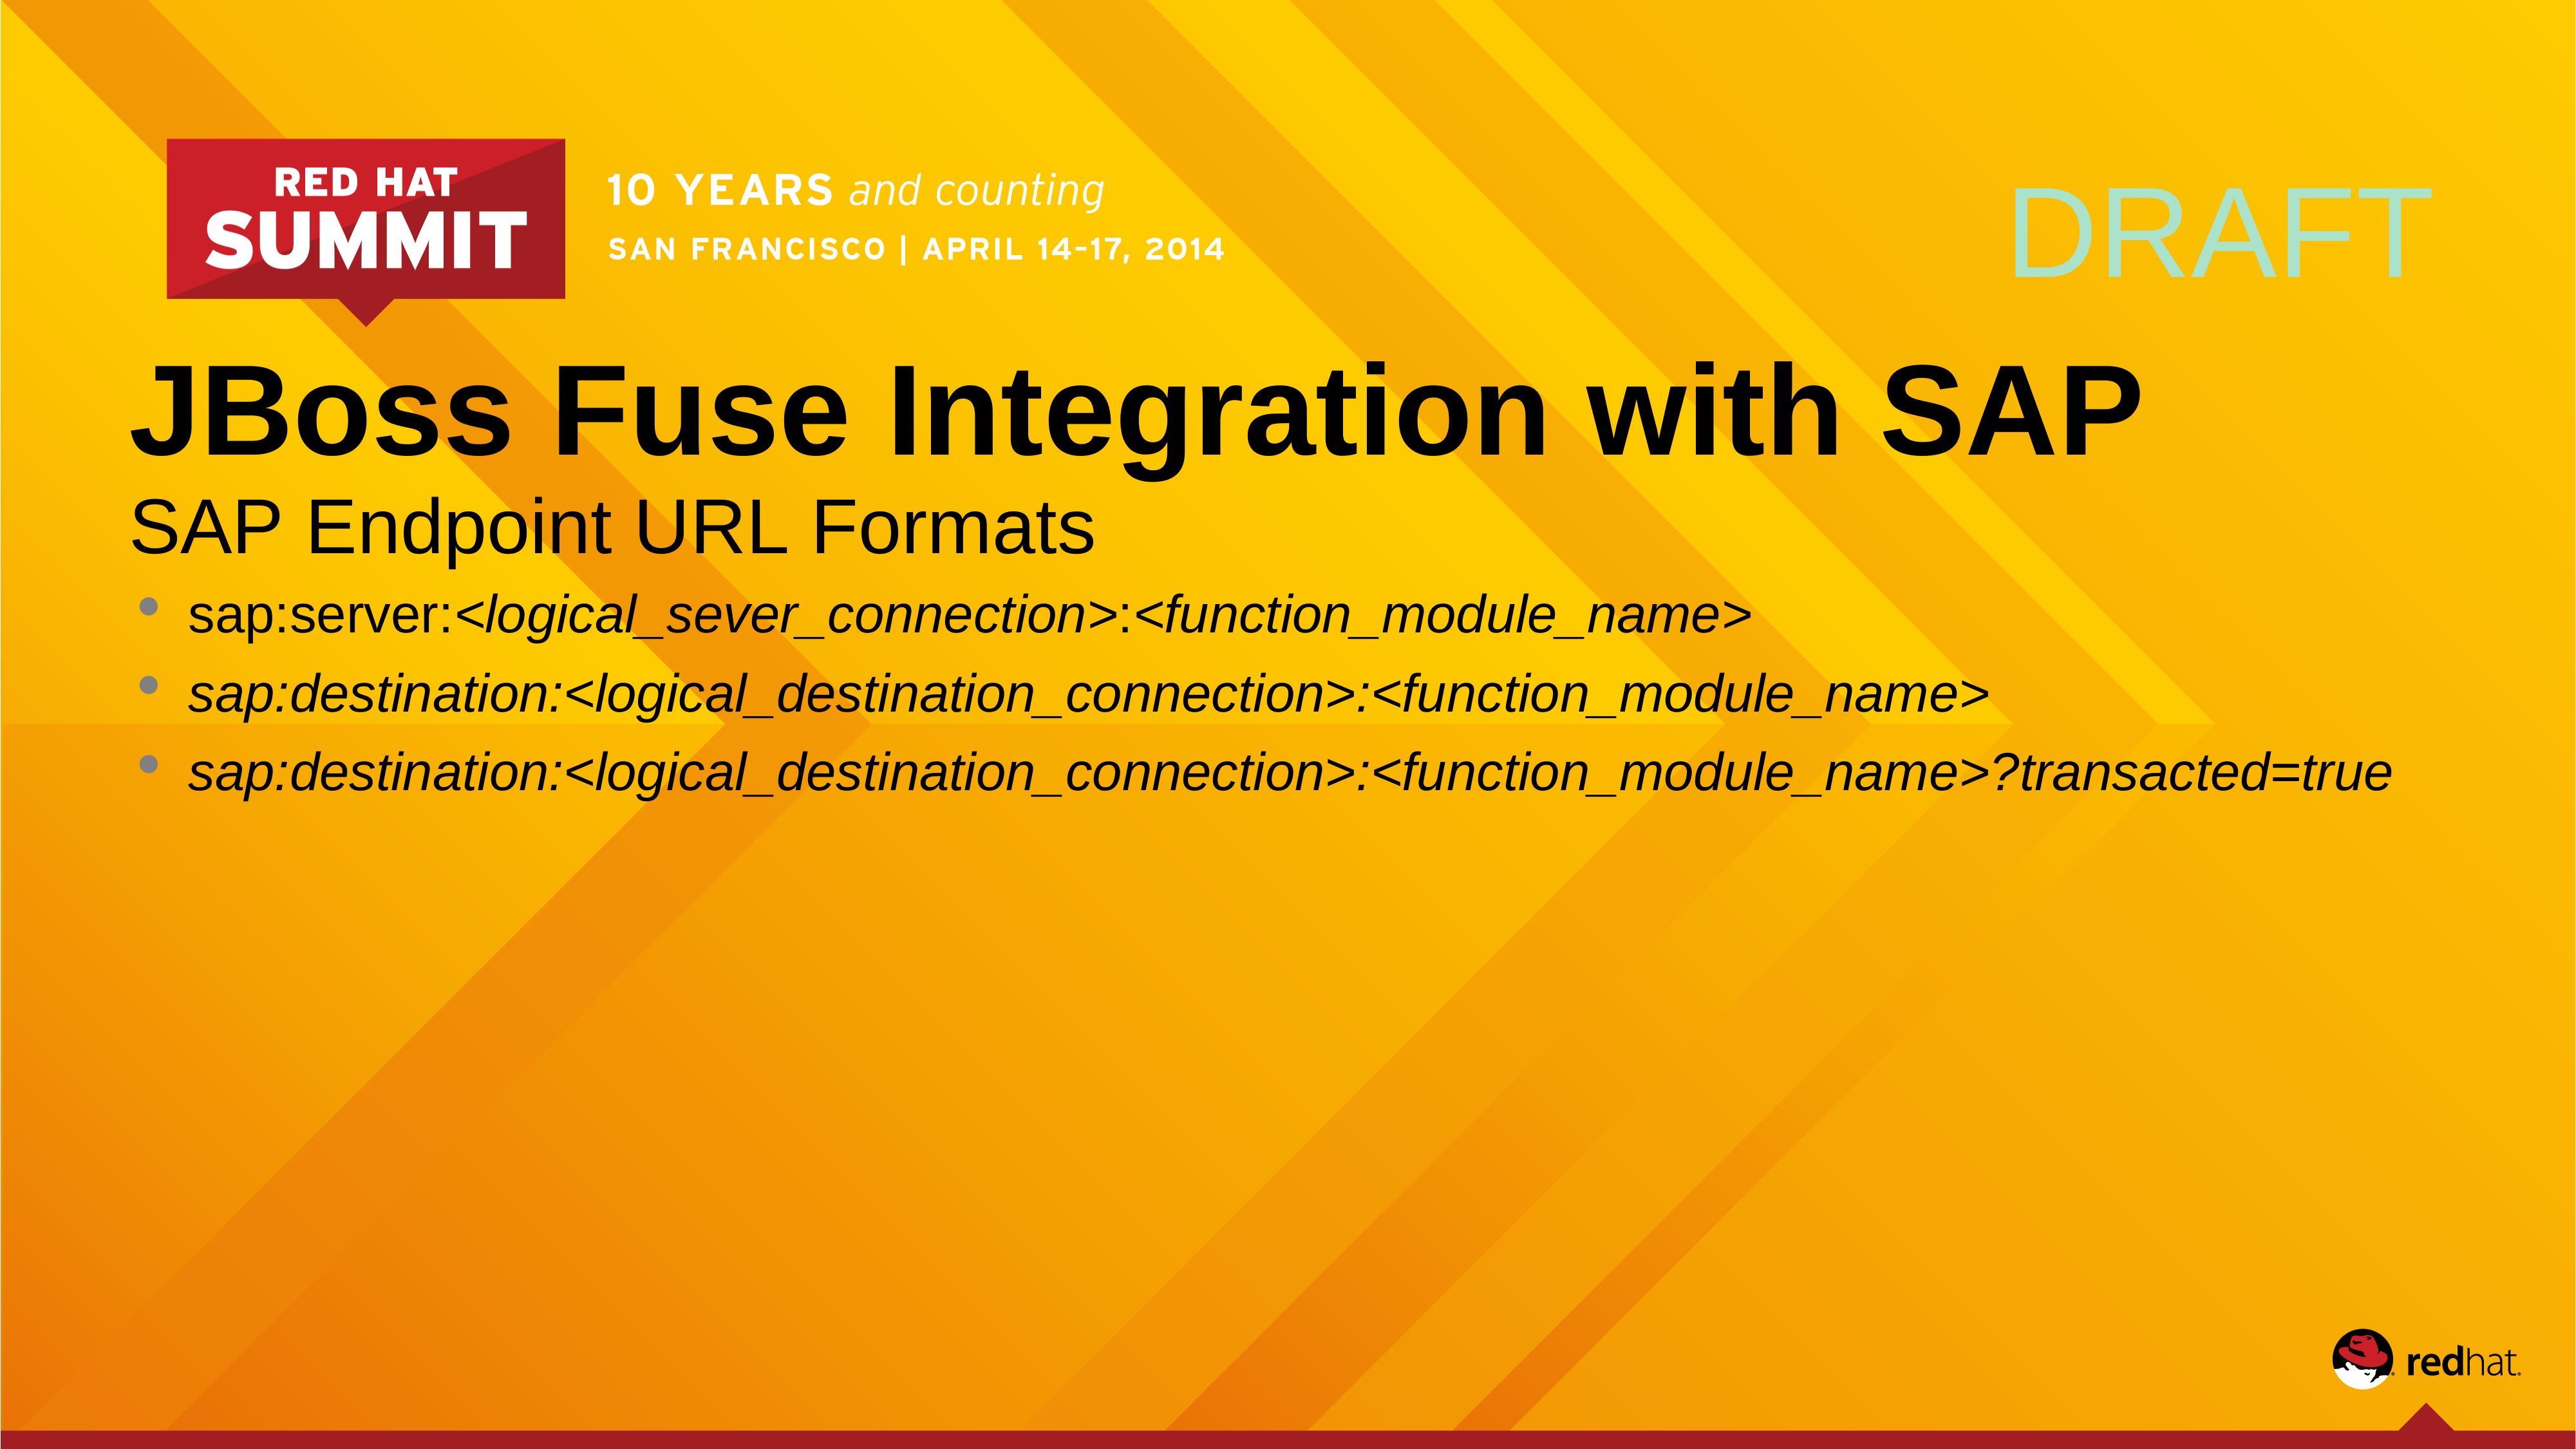

JBoss Fuse Integration with SAP
SAP Endpoint URL Formats
# sap:server:<logical_sever_connection>:<function_module_name>
sap:destination:<logical_destination_connection>:<function_module_name>
sap:destination:<logical_destination_connection>:<function_module_name>?transacted=true